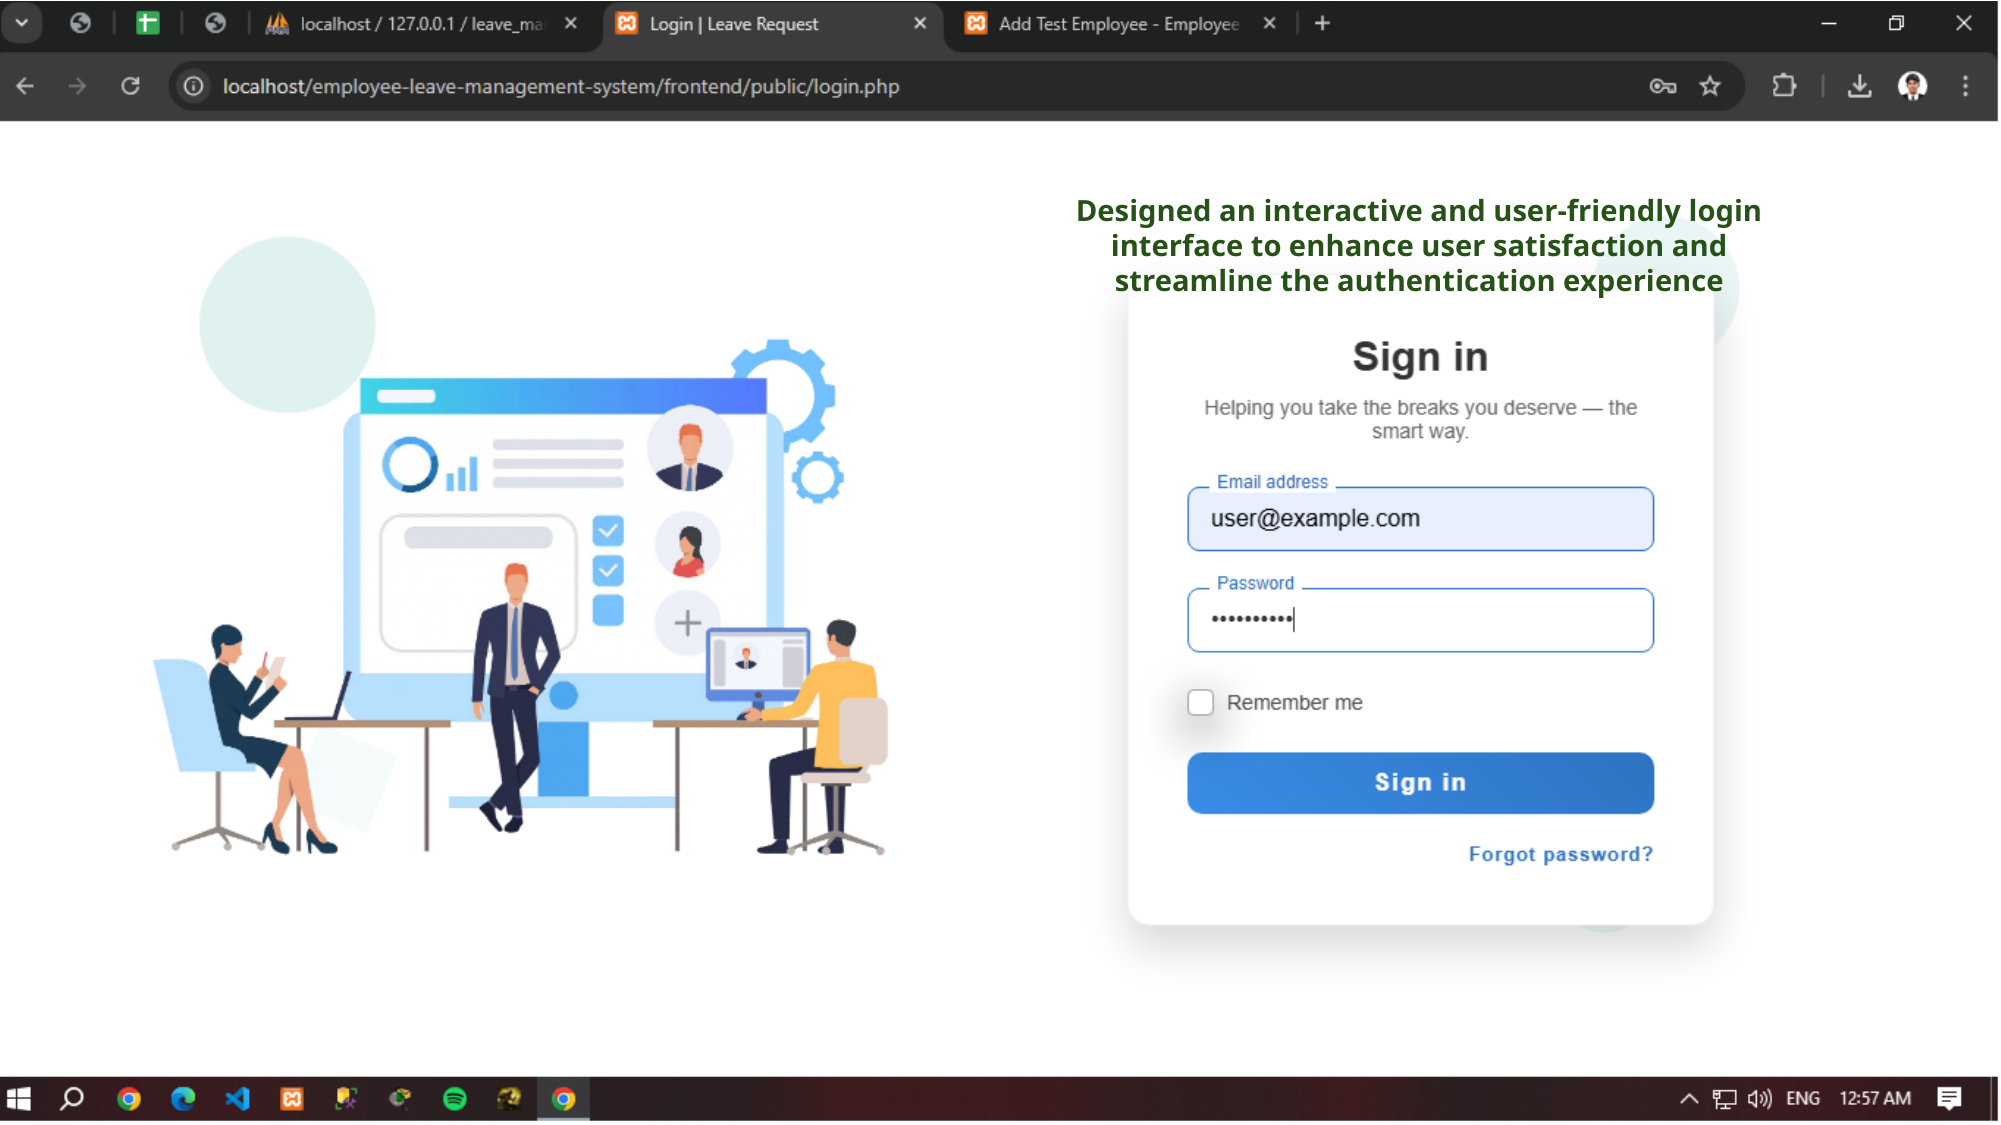

Designed an interactive and user-friendly login interface to enhance user satisfaction and streamline the authentication experience